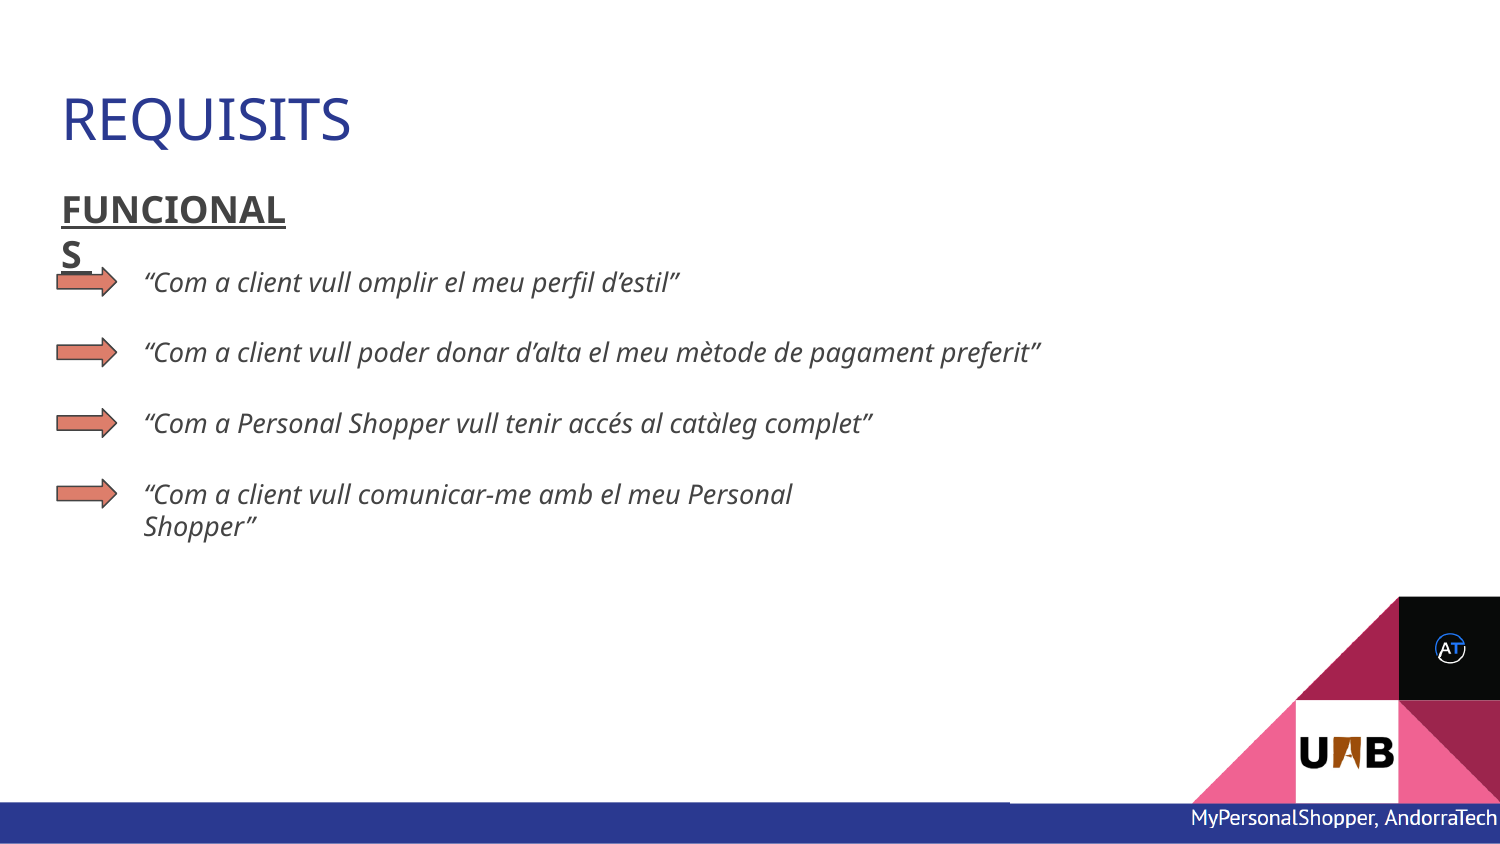

# REQUISITS
FUNCIONALS
“Com a client vull omplir el meu perfil d’estil”
“Com a client vull poder donar d’alta el meu mètode de pagament preferit”
“Com a Personal Shopper vull tenir accés al catàleg complet”
“Com a client vull comunicar-me amb el meu Personal Shopper”